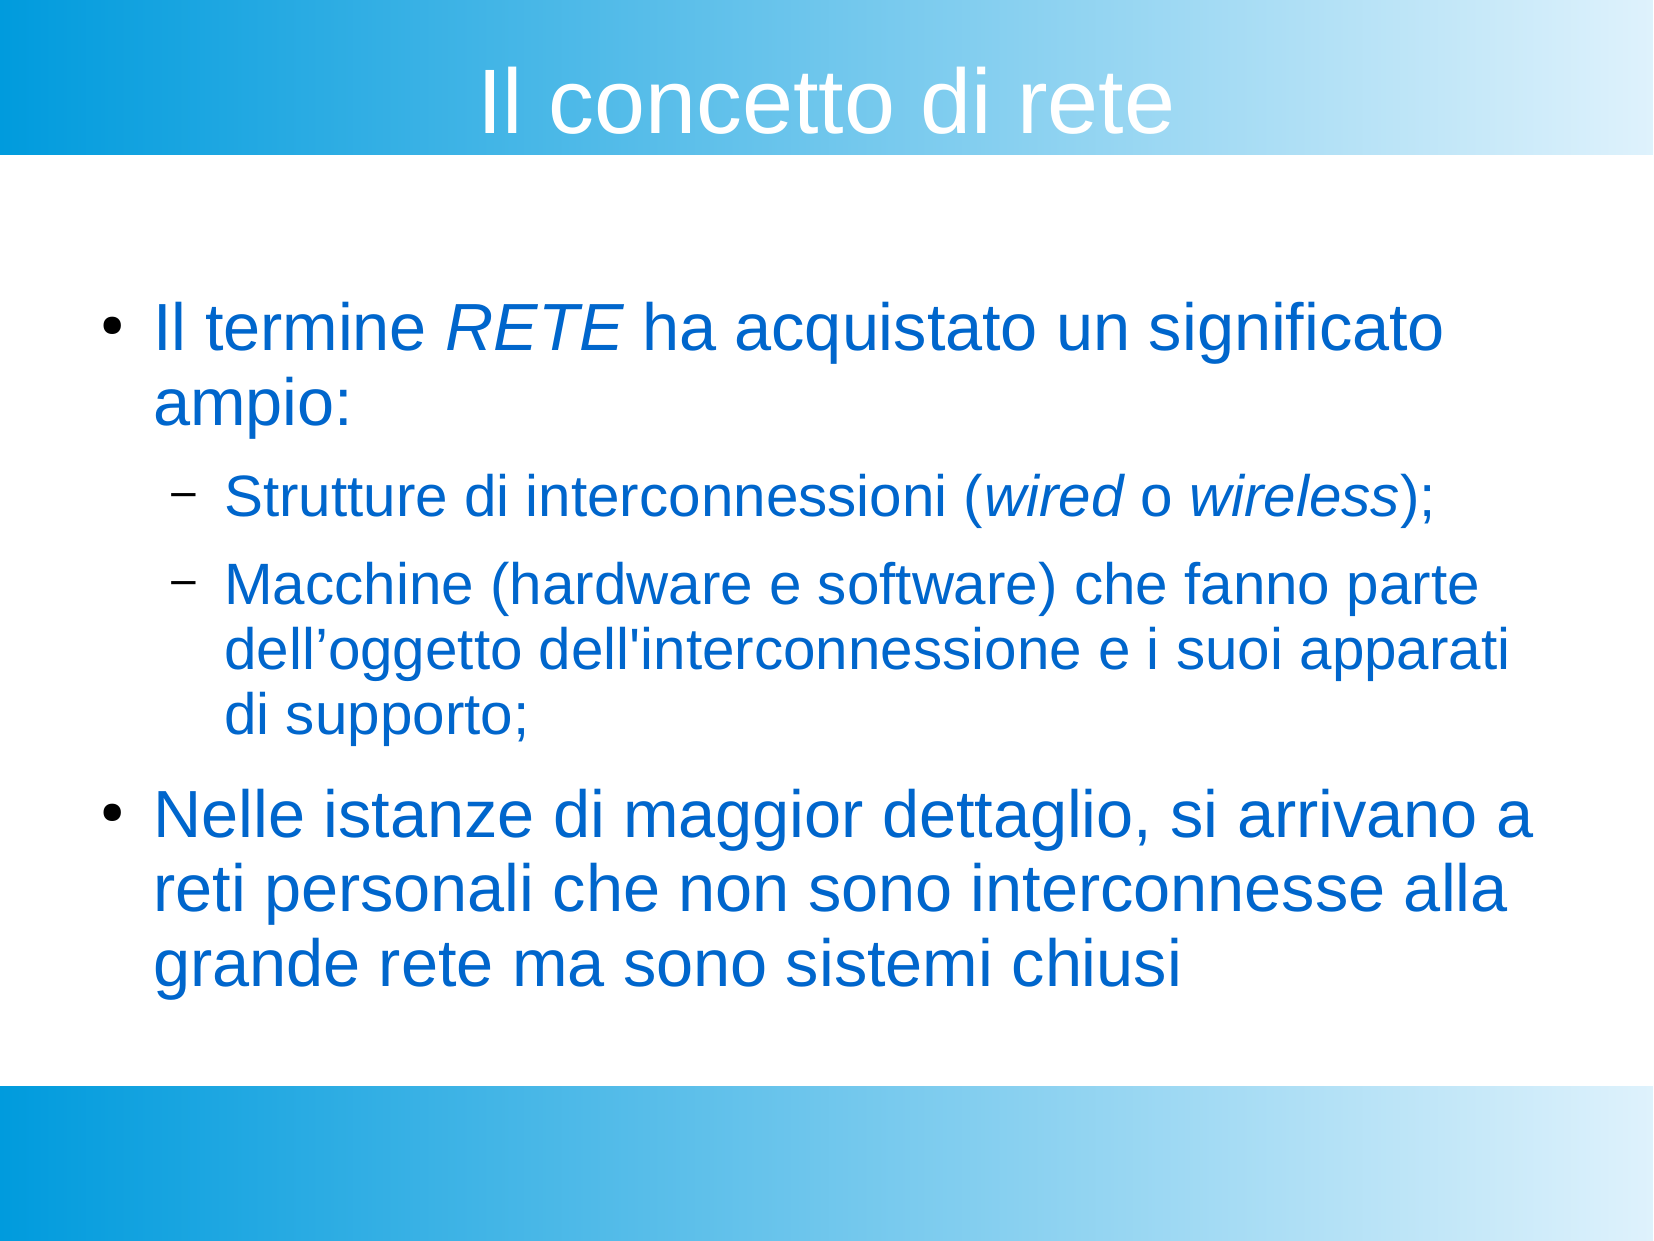

# Il concetto di rete
Il termine RETE ha acquistato un significato ampio:
Strutture di interconnessioni (wired o wireless);
Macchine (hardware e software) che fanno parte dell’oggetto dell'interconnessione e i suoi apparati di supporto;
Nelle istanze di maggior dettaglio, si arrivano a reti personali che non sono interconnesse alla grande rete ma sono sistemi chiusi